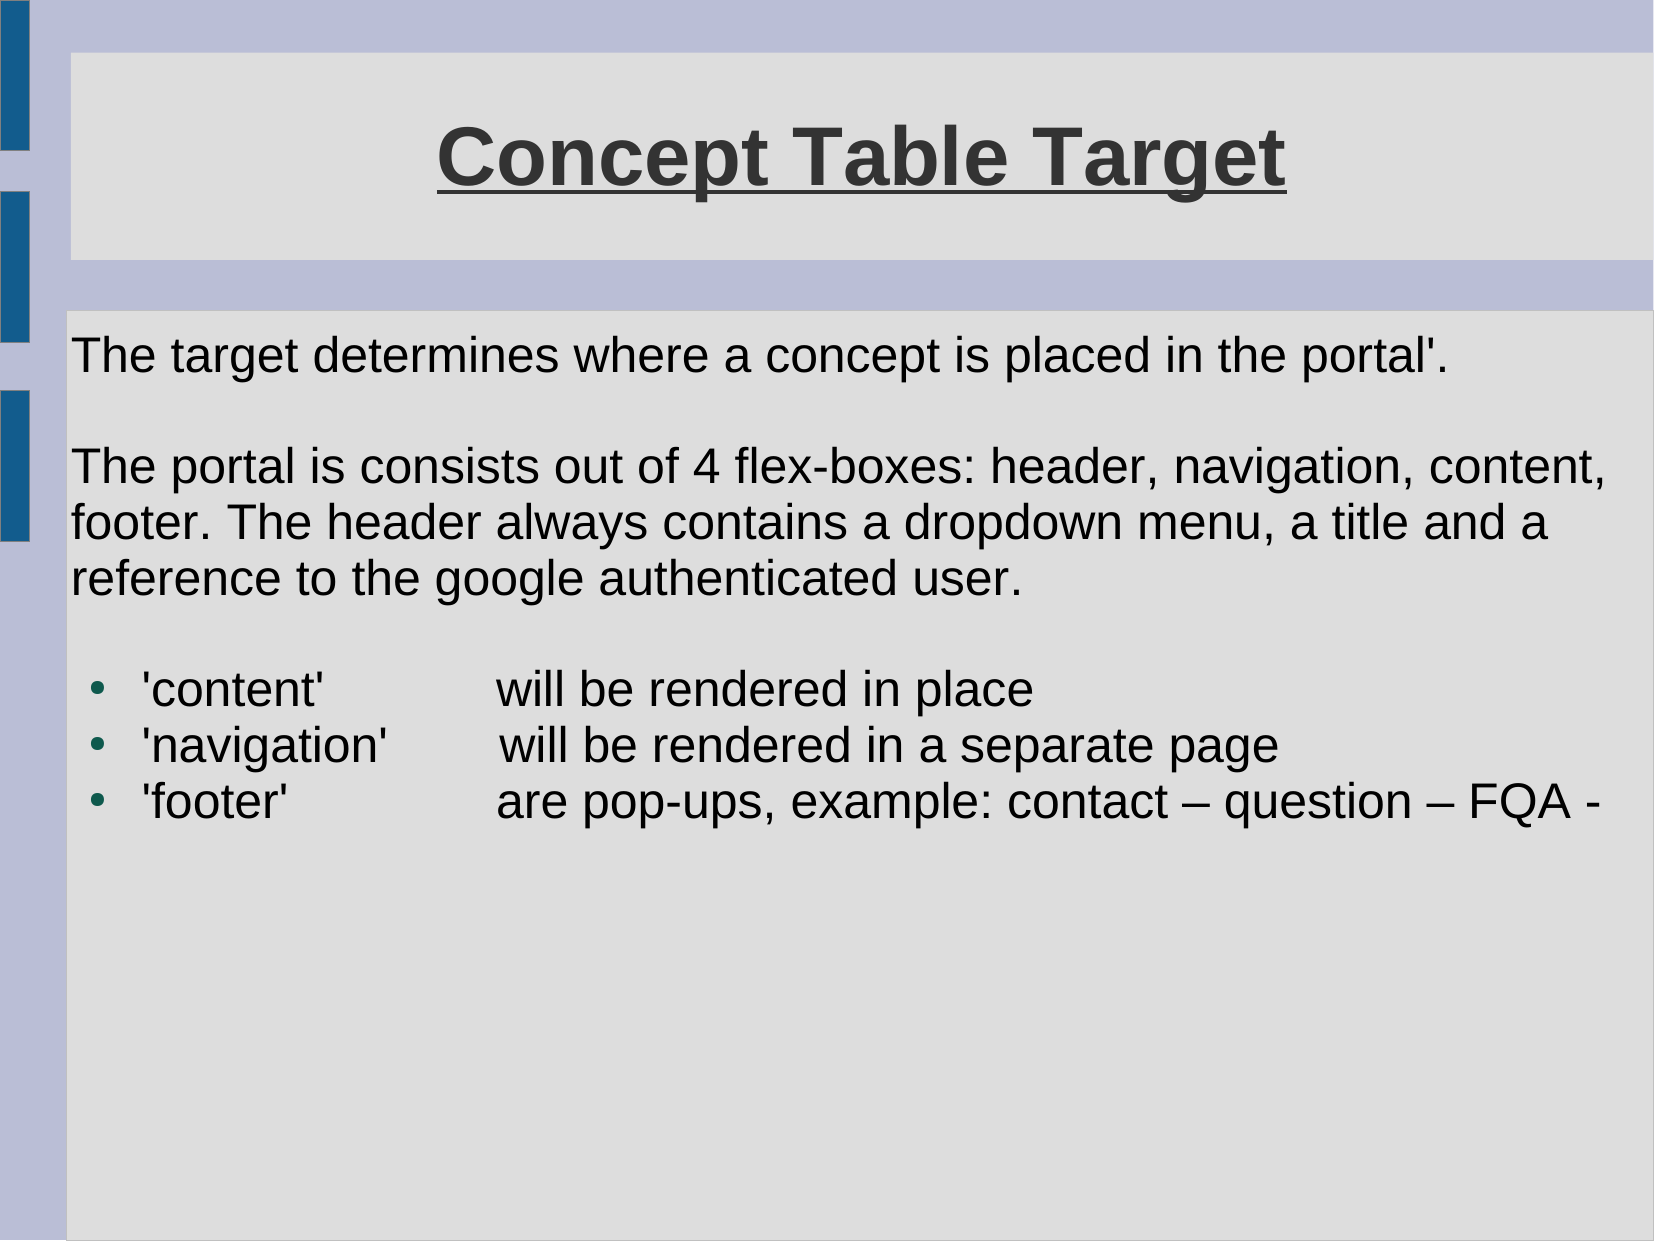

# Concept Table Target
The target determines where a concept is placed in the portal'.
The portal is consists out of 4 flex-boxes: header, navigation, content, footer. The header always contains a dropdown menu, a title and a reference to the google authenticated user.
'content'		will be rendered in place
'navigation' will be rendered in a separate page
'footer' 	are pop-ups, example: contact – question – FQA -